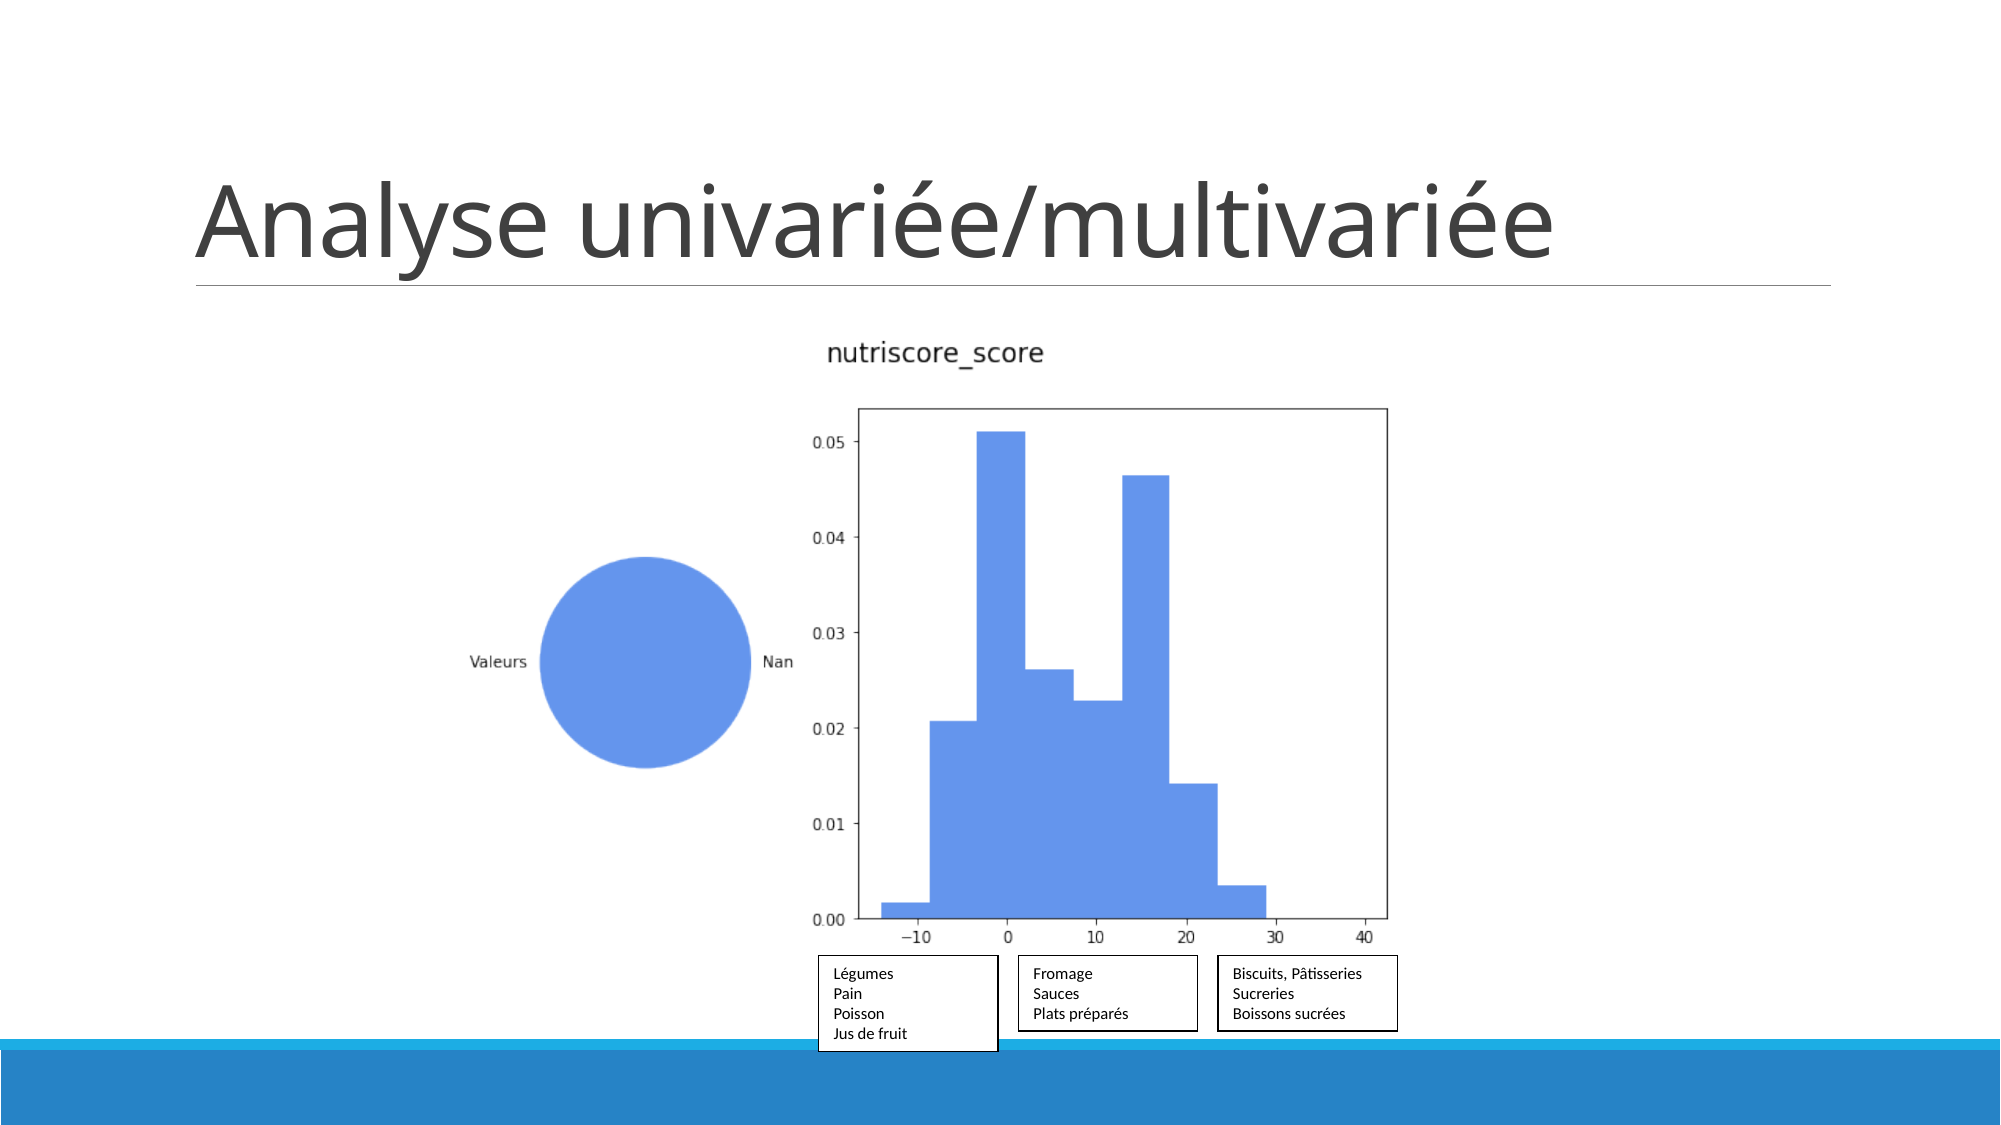

# Analyse univariée/multivariée
Légumes
Pain
Poisson
Jus de fruit
Fromage
Sauces
Plats préparés
Biscuits, Pâtisseries
Sucreries
Boissons sucrées